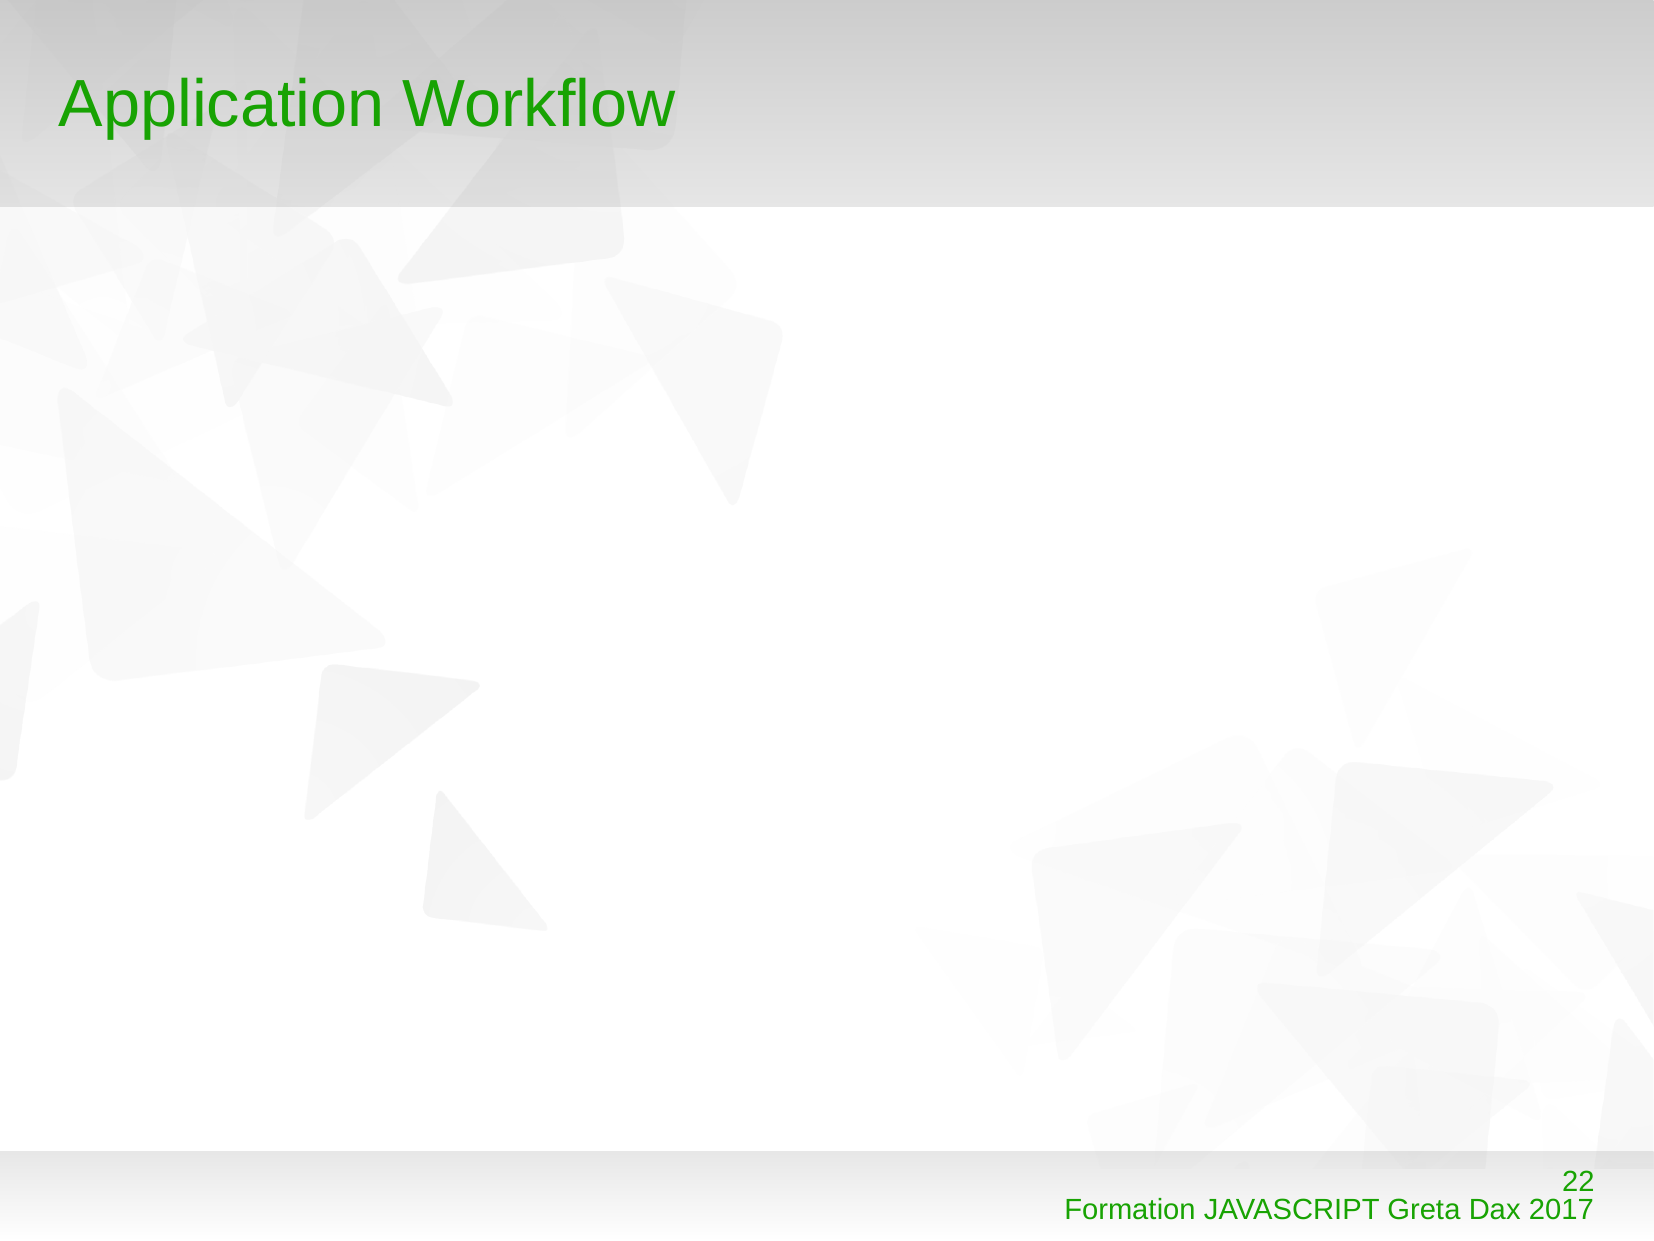

# Application Workflow
22
Formation JAVASCRIPT Greta Dax 2017